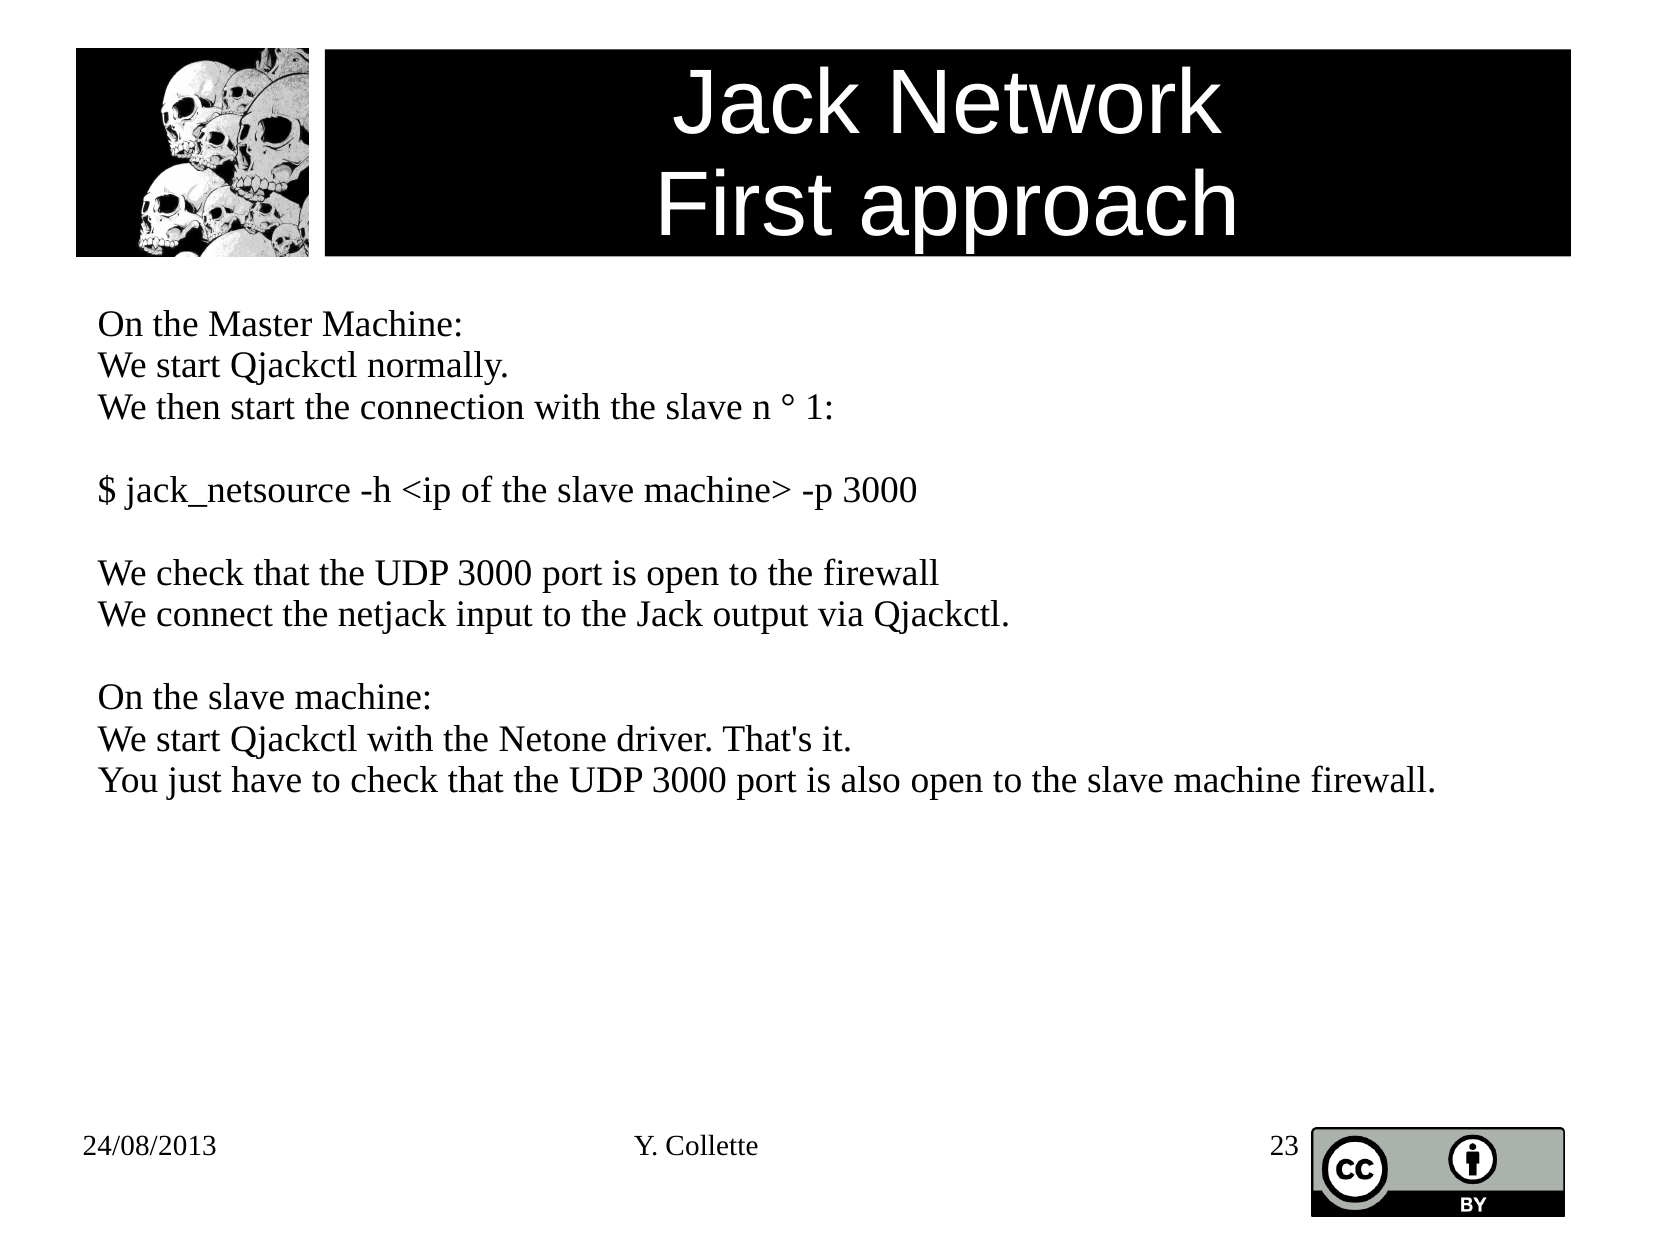

# Jack Network
First approach
On the Master Machine:
We start Qjackctl normally.
We then start the connection with the slave n ° 1:
$ jack_netsource -h <ip of the slave machine> -p 3000
We check that the UDP 3000 port is open to the firewall
We connect the netjack input to the Jack output via Qjackctl.
On the slave machine:
We start Qjackctl with the Netone driver. That's it.
You just have to check that the UDP 3000 port is also open to the slave machine firewall.
Y. Collette
23